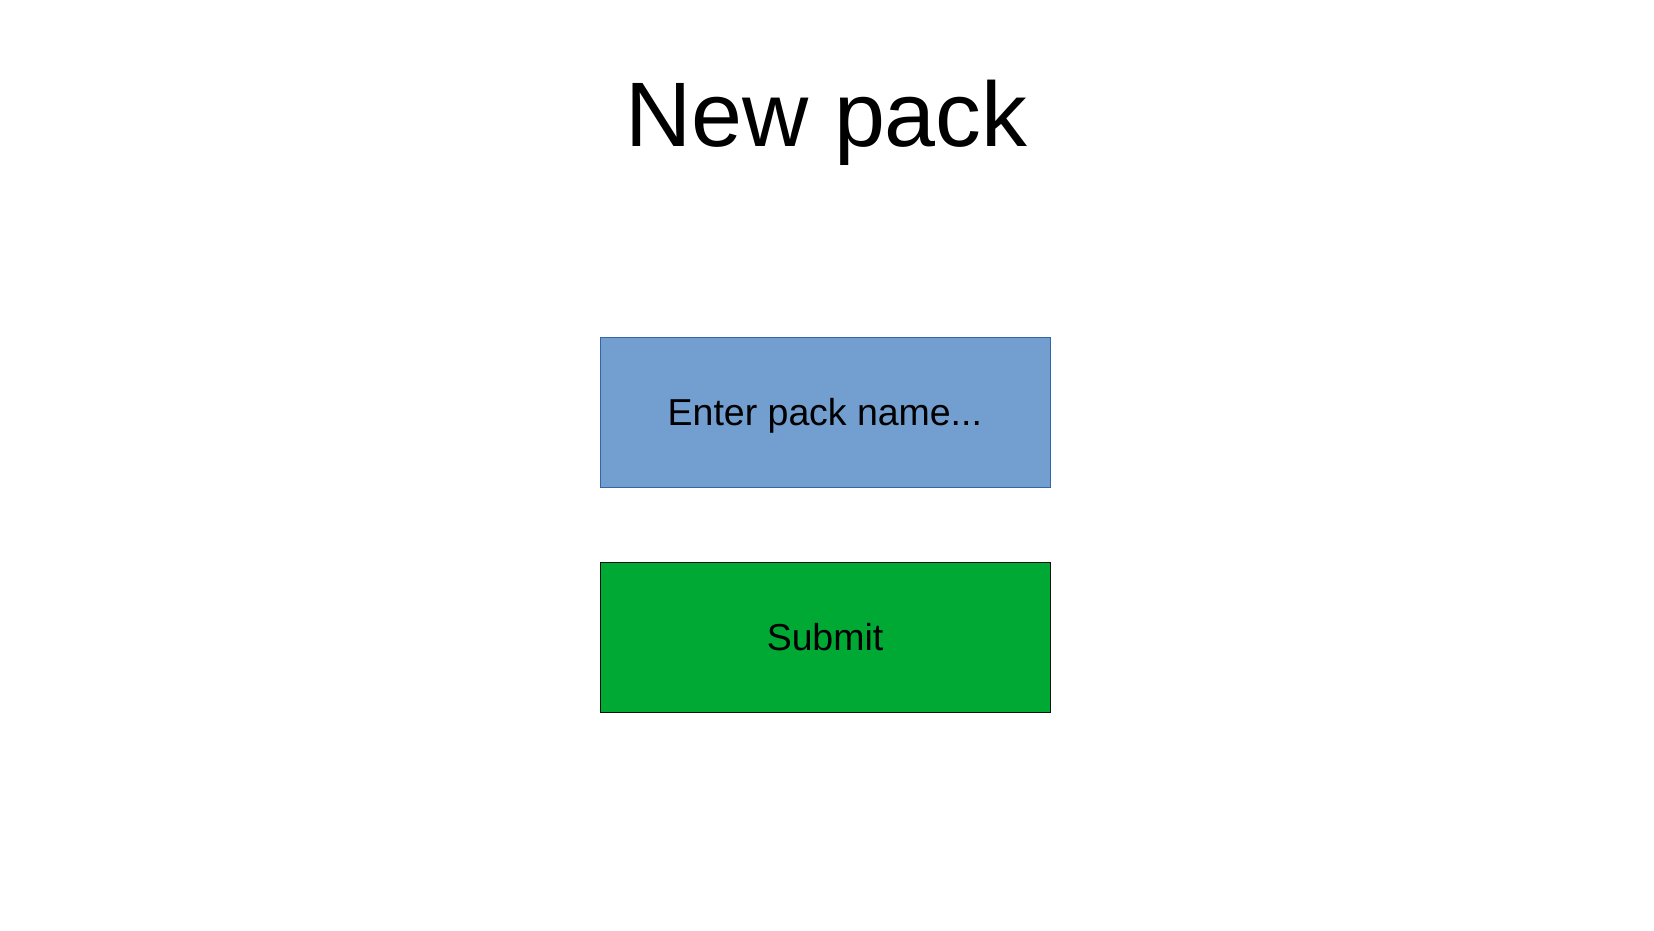

# New pack
Enter pack name...
Submit